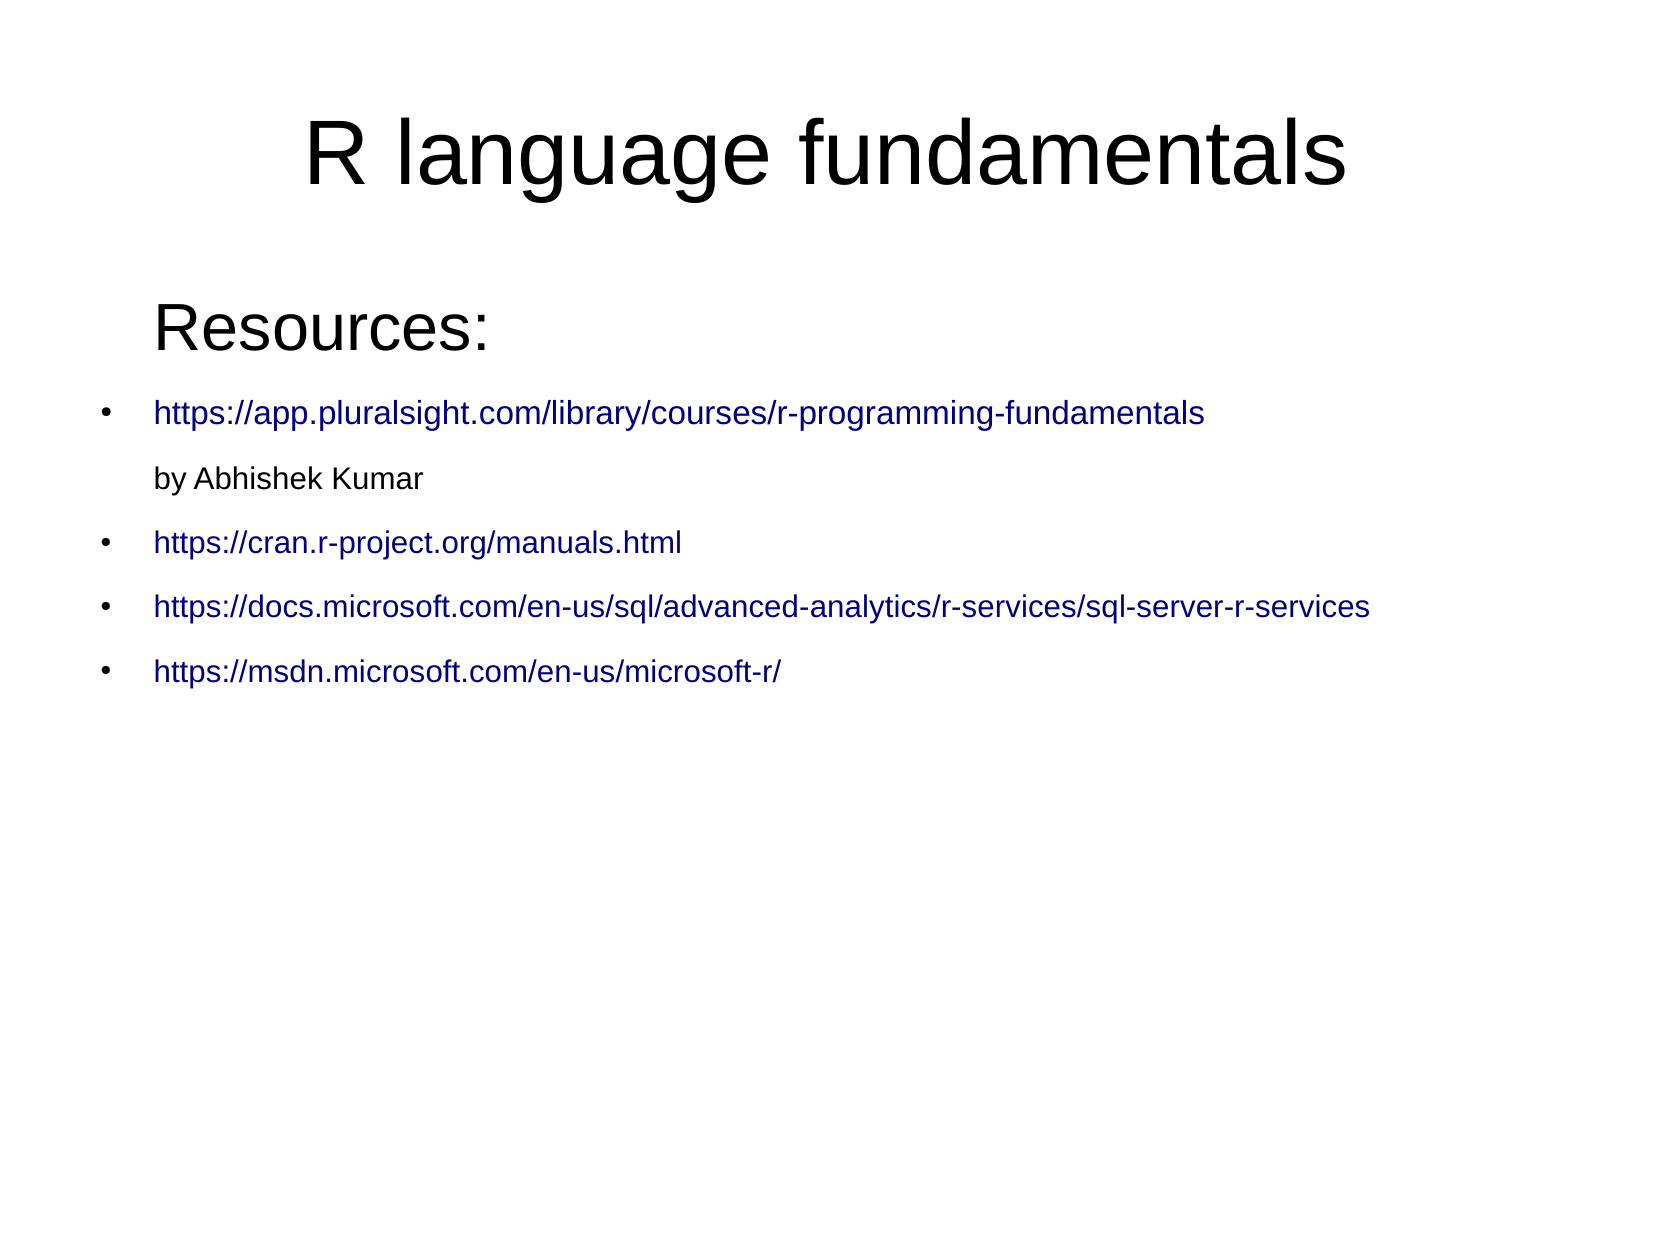

# R language fundamentals
Resources:
https://app.pluralsight.com/library/courses/r-programming-fundamentals
by Abhishek Kumar
https://cran.r-project.org/manuals.html
https://docs.microsoft.com/en-us/sql/advanced-analytics/r-services/sql-server-r-services
https://msdn.microsoft.com/en-us/microsoft-r/